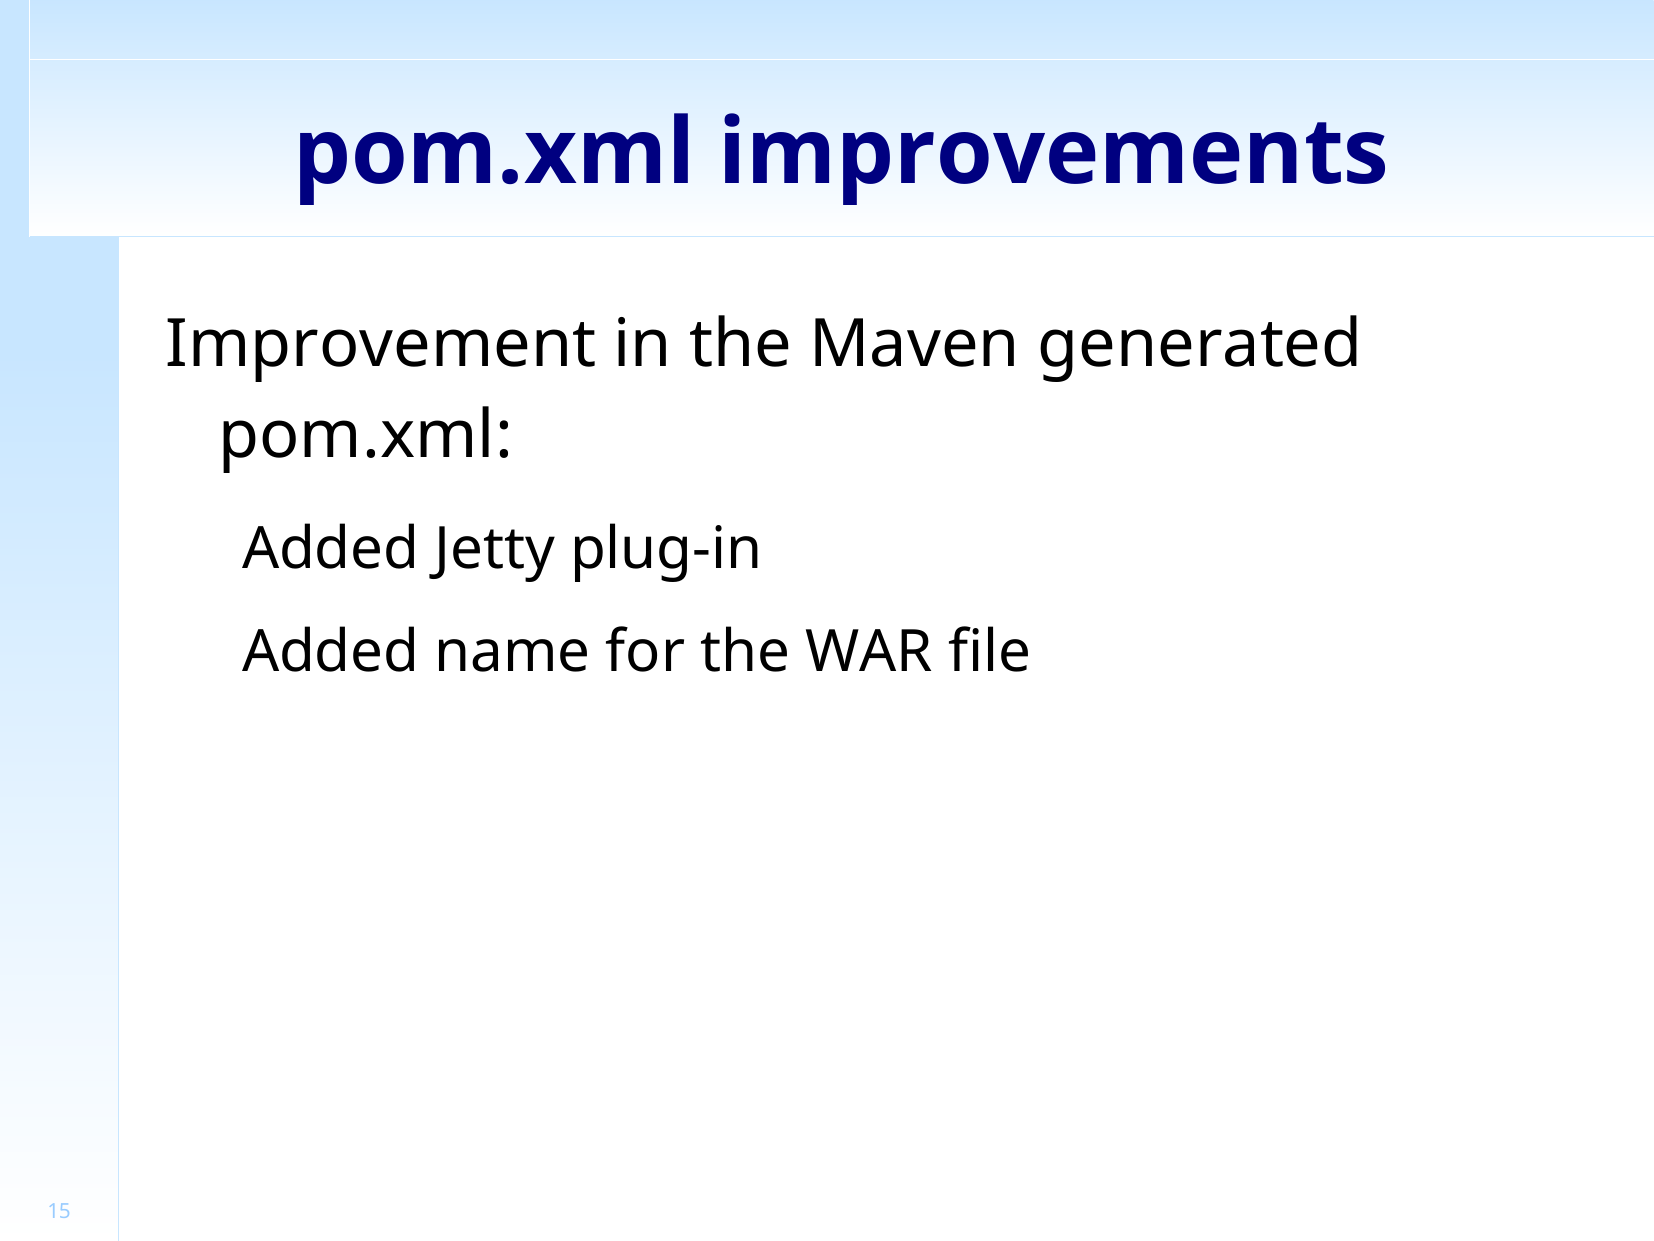

# pom.xml improvements
Improvement in the Maven generated pom.xml:
Added Jetty plug-in
Added name for the WAR file